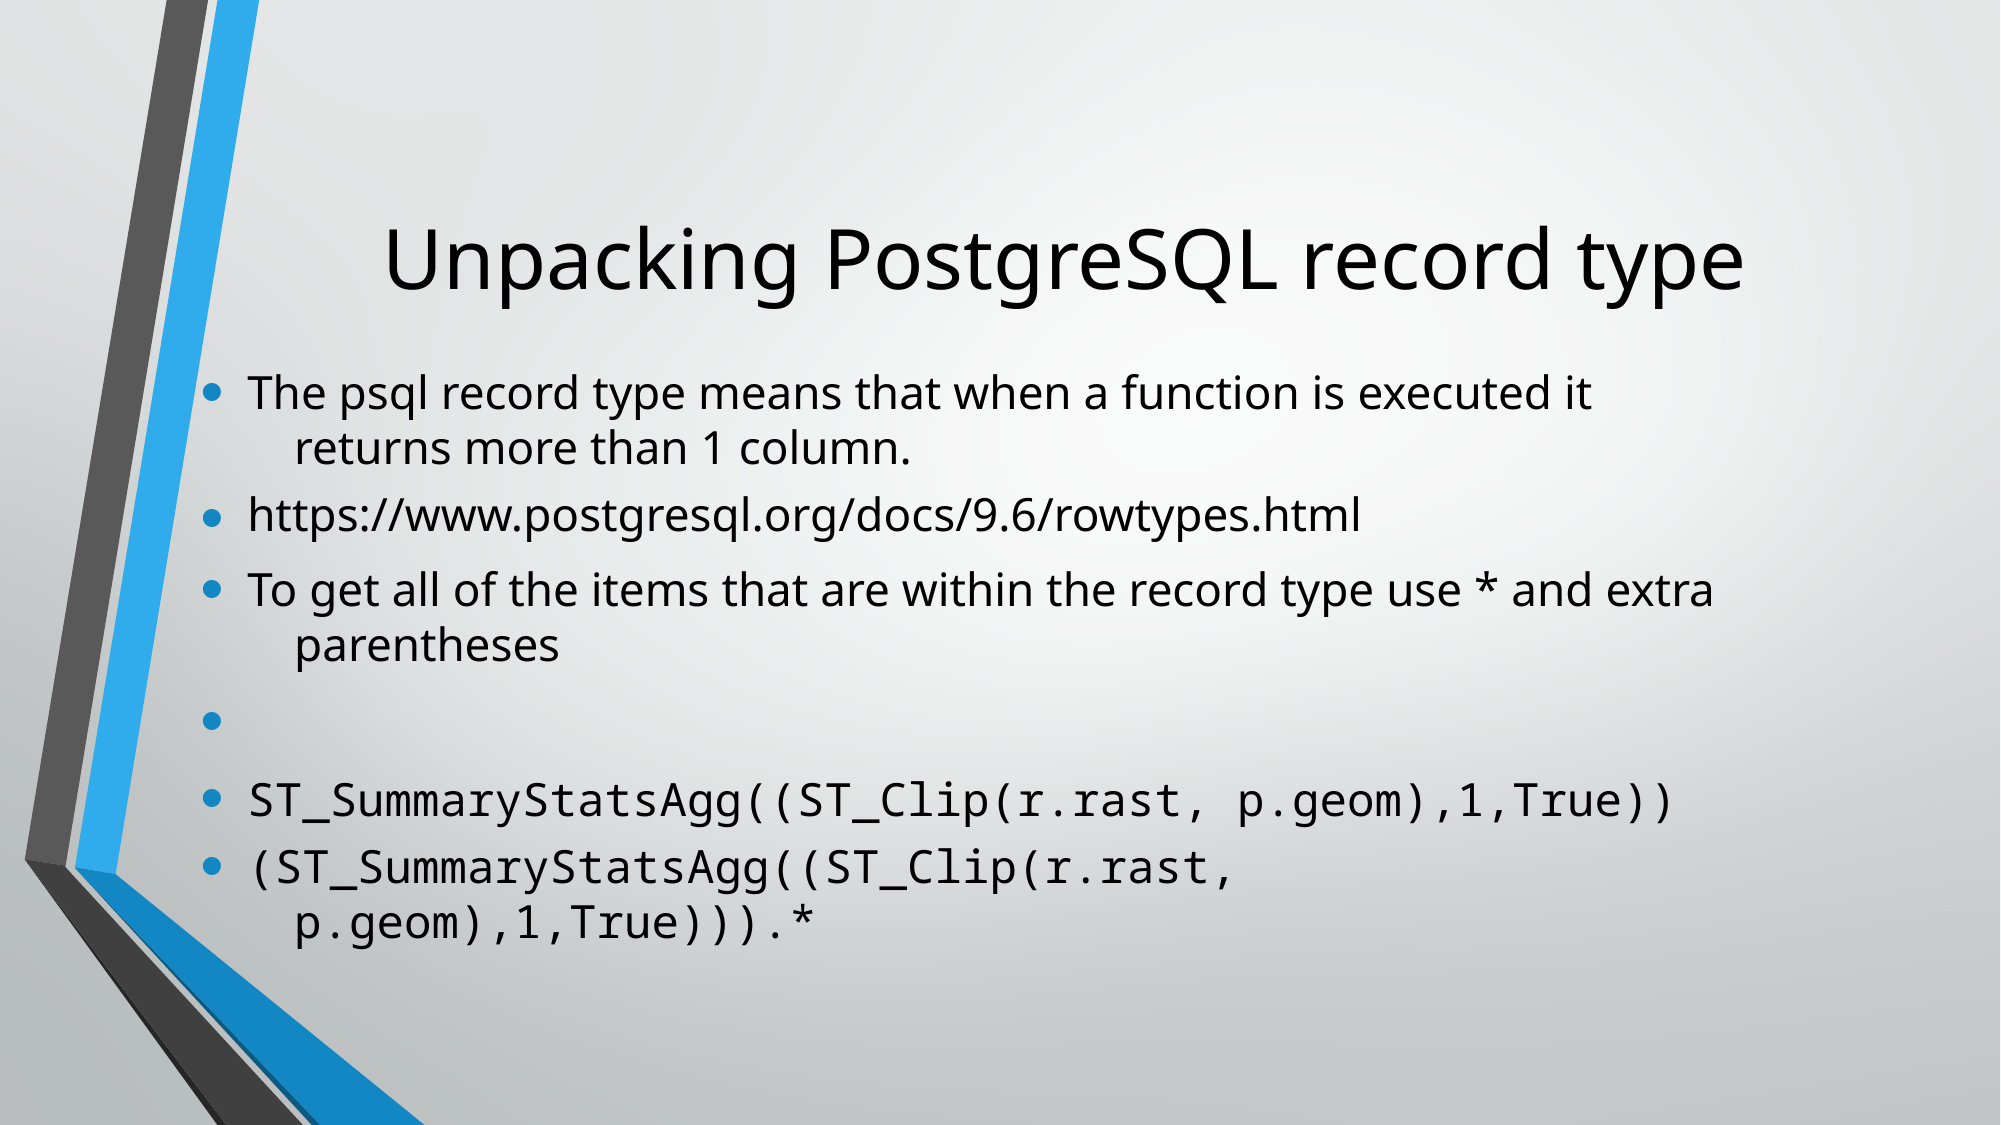

# Unpacking PostgreSQL record type
The psql record type means that when a function is executed it returns more than 1 column.
https://www.postgresql.org/docs/9.6/rowtypes.html
To get all of the items that are within the record type use * and extra parentheses
ST_SummaryStatsAgg((ST_Clip(r.rast, p.geom),1,True))
(ST_SummaryStatsAgg((ST_Clip(r.rast, p.geom),1,True))).*